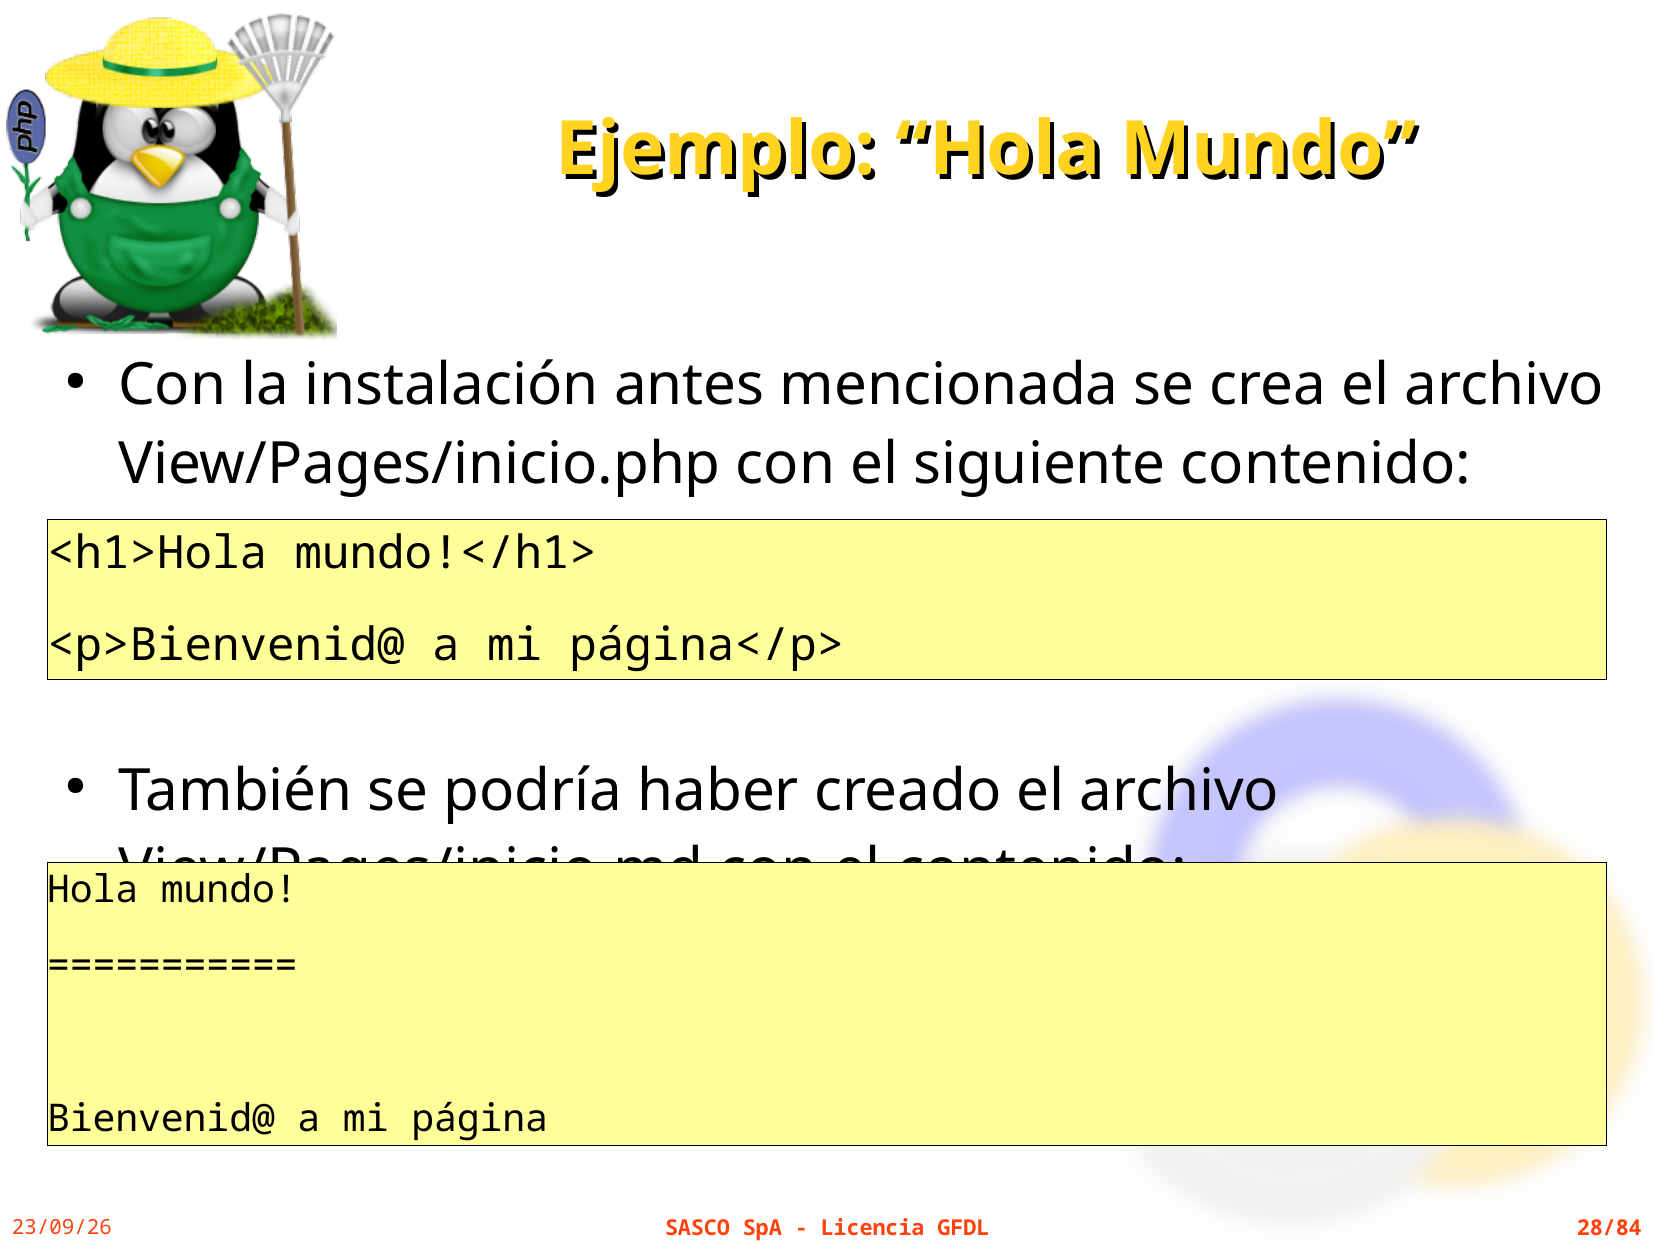

# Ejemplo: “Hola Mundo”
Con la instalación antes mencionada se crea el archivo View/Pages/inicio.php con el siguiente contenido:
También se podría haber creado el archivo View/Pages/inicio.md con el contenido:
<h1>Hola mundo!</h1>
<p>Bienvenid@ a mi página</p>
Hola mundo!
===========
Bienvenid@ a mi página
SASCO SpA - Licencia GFDL
28